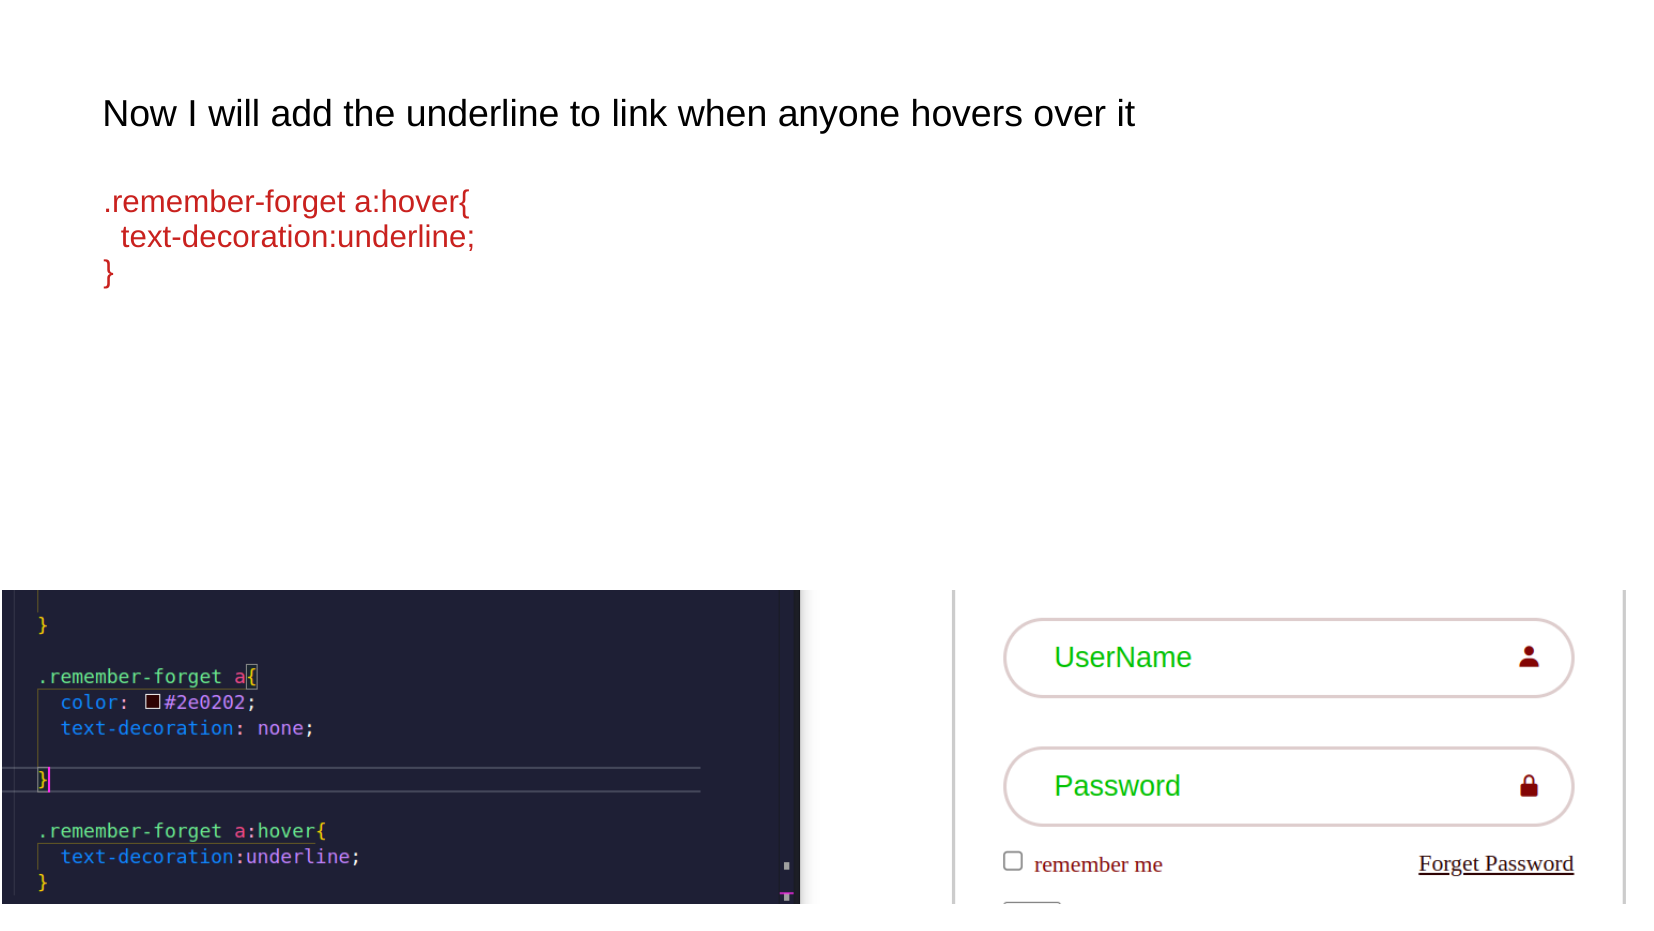

Now I will add the underline to link when anyone hovers over it
.remember-forget a:hover{
 text-decoration:underline;
}